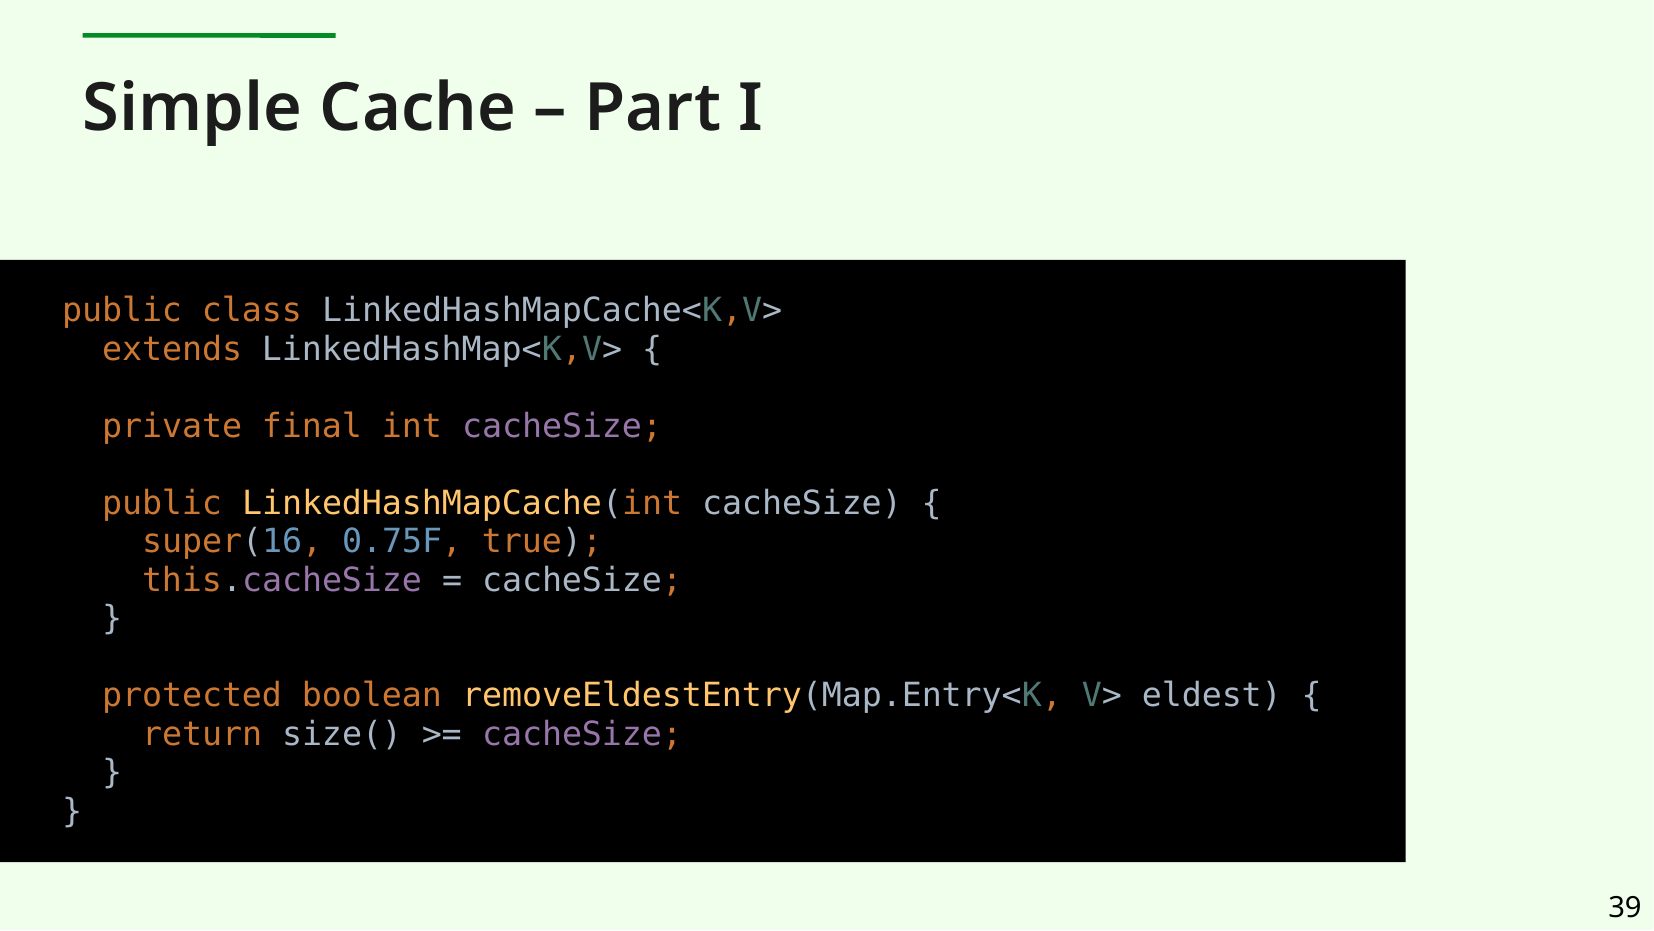

# Simple Cache – Part I
public class LinkedHashMapCache<K,V>
 extends LinkedHashMap<K,V> {
 private final int cacheSize;
 public LinkedHashMapCache(int cacheSize) {
 super(16, 0.75F, true);
 this.cacheSize = cacheSize;
 }
 protected boolean removeEldestEntry(Map.Entry<K, V> eldest) {
 return size() >= cacheSize;
 }
}
39